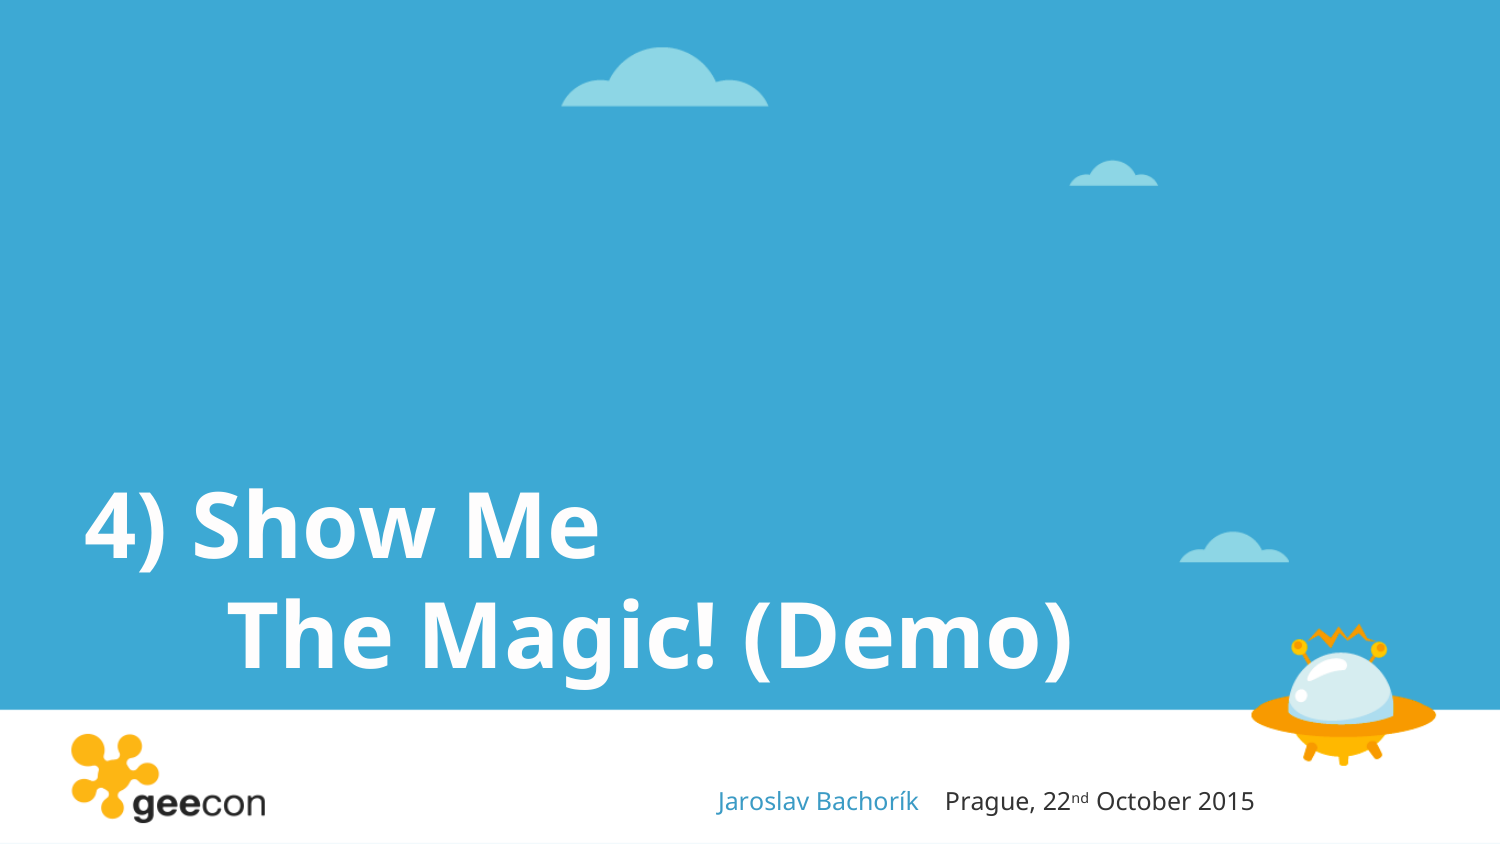

# 4) Show Me The Magic! (Demo)
Jaroslav Bachorík Prague, 22nd October 2015